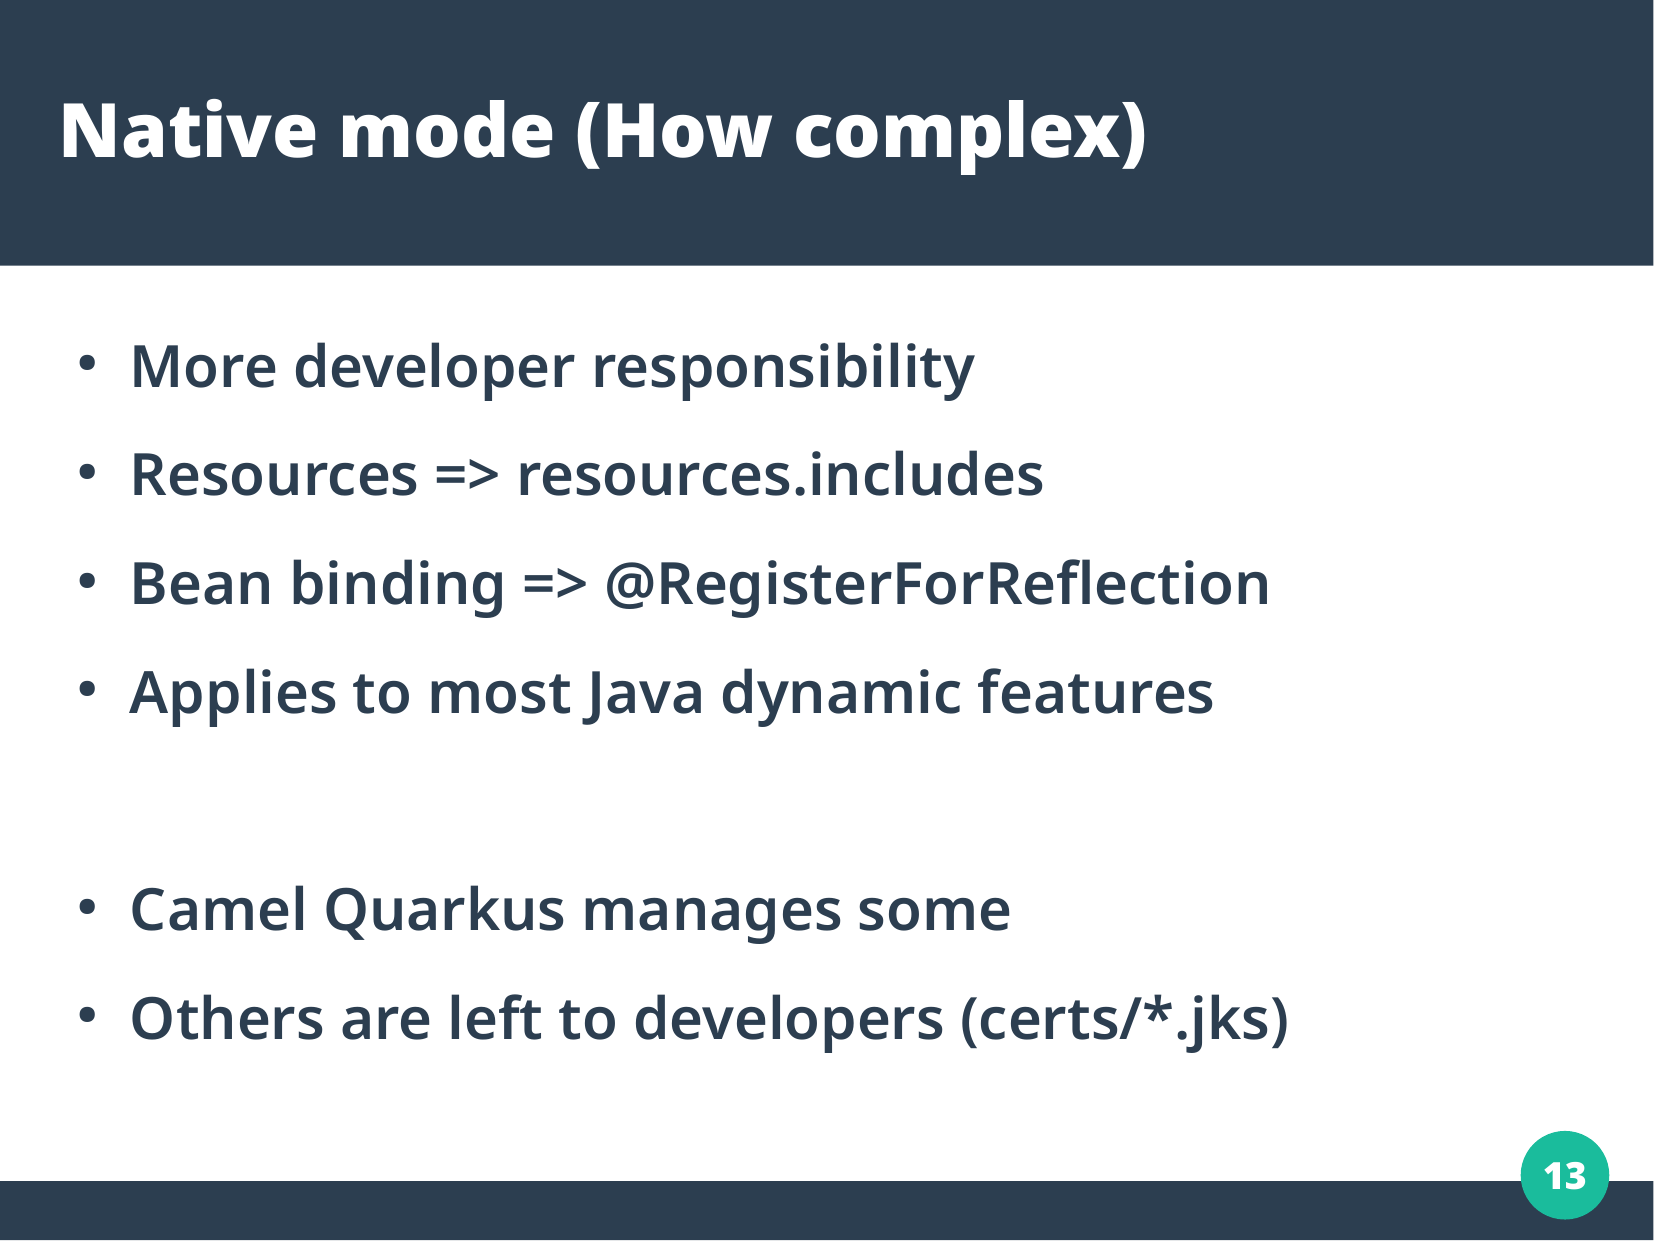

# Native mode (How complex)
More developer responsibility
Resources => resources.includes
Bean binding => @RegisterForReflection
Applies to most Java dynamic features
Camel Quarkus manages some
Others are left to developers (certs/*.jks)
13